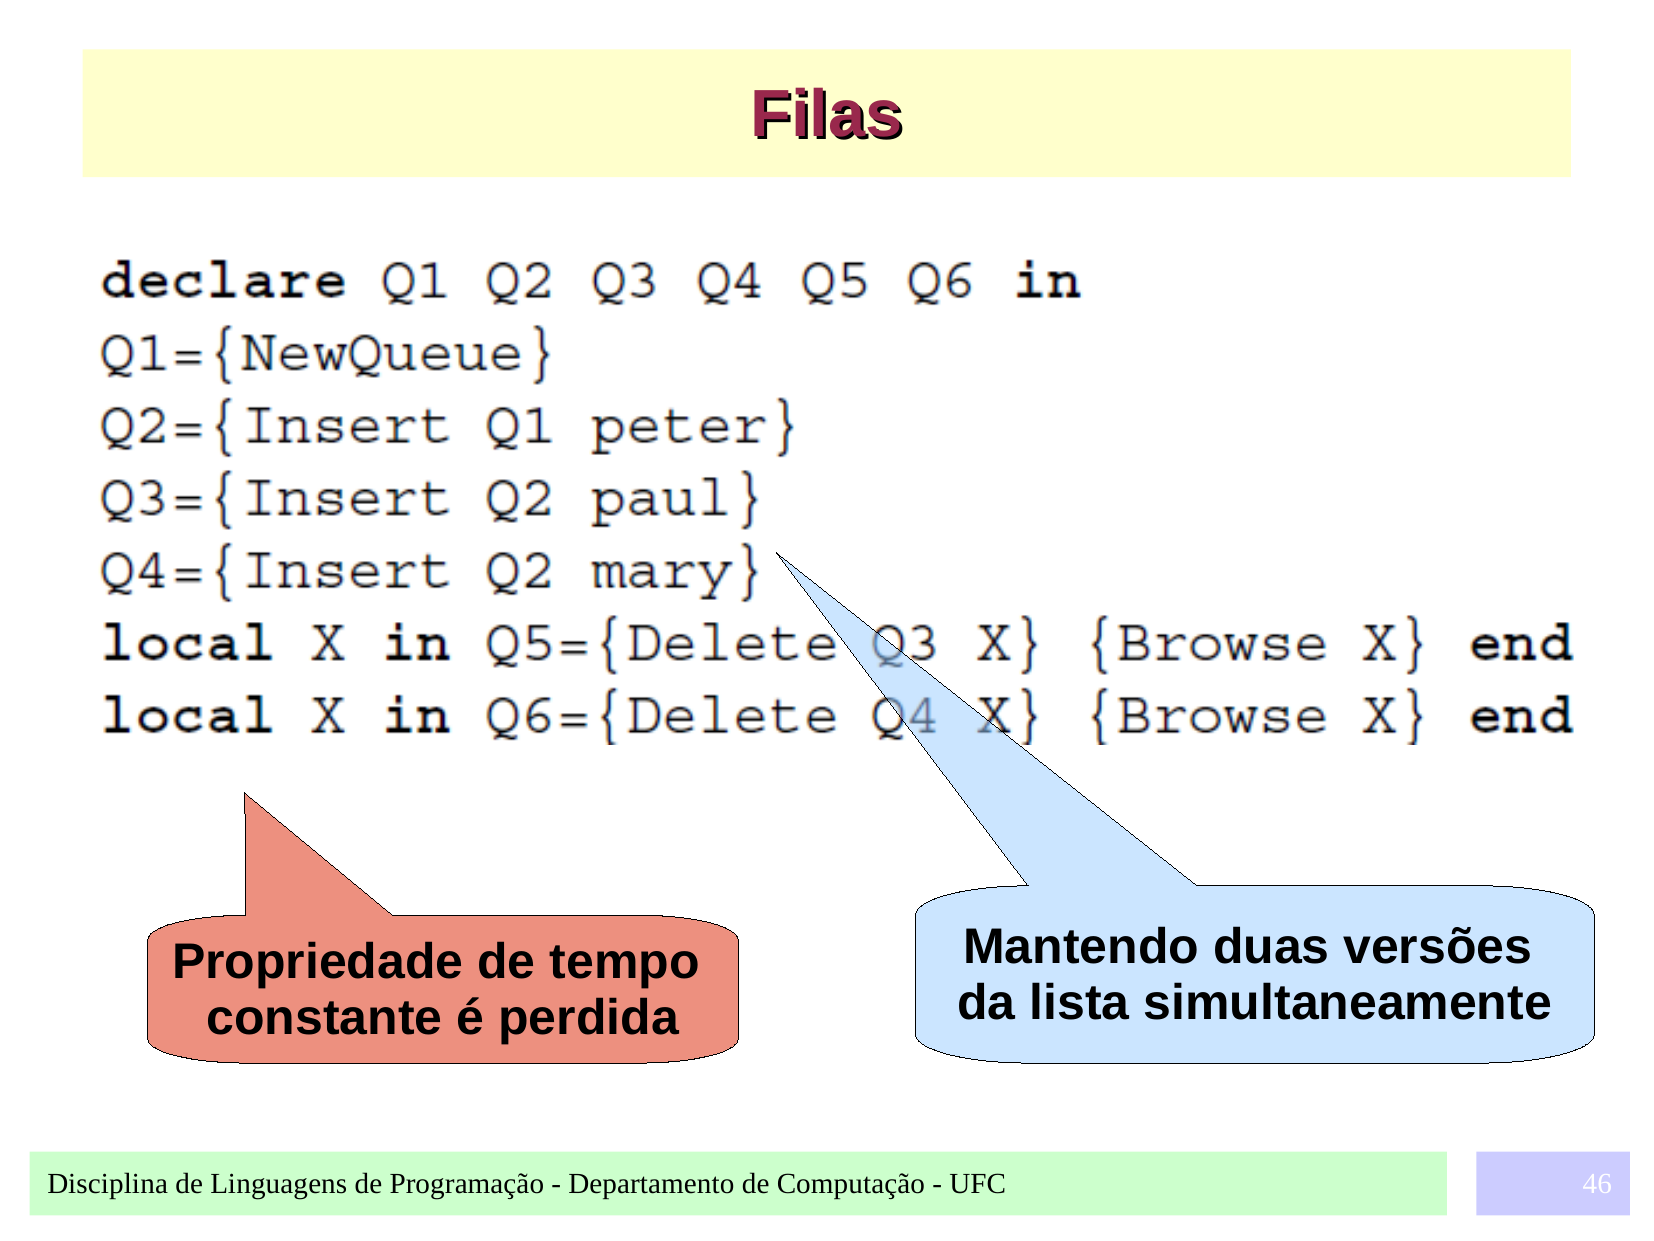

# Filas
Mantendo duas versões
da lista simultaneamente
Propriedade de tempo
constante é perdida
Disciplina de Linguagens de Programação - Departamento de Computação - UFC
46